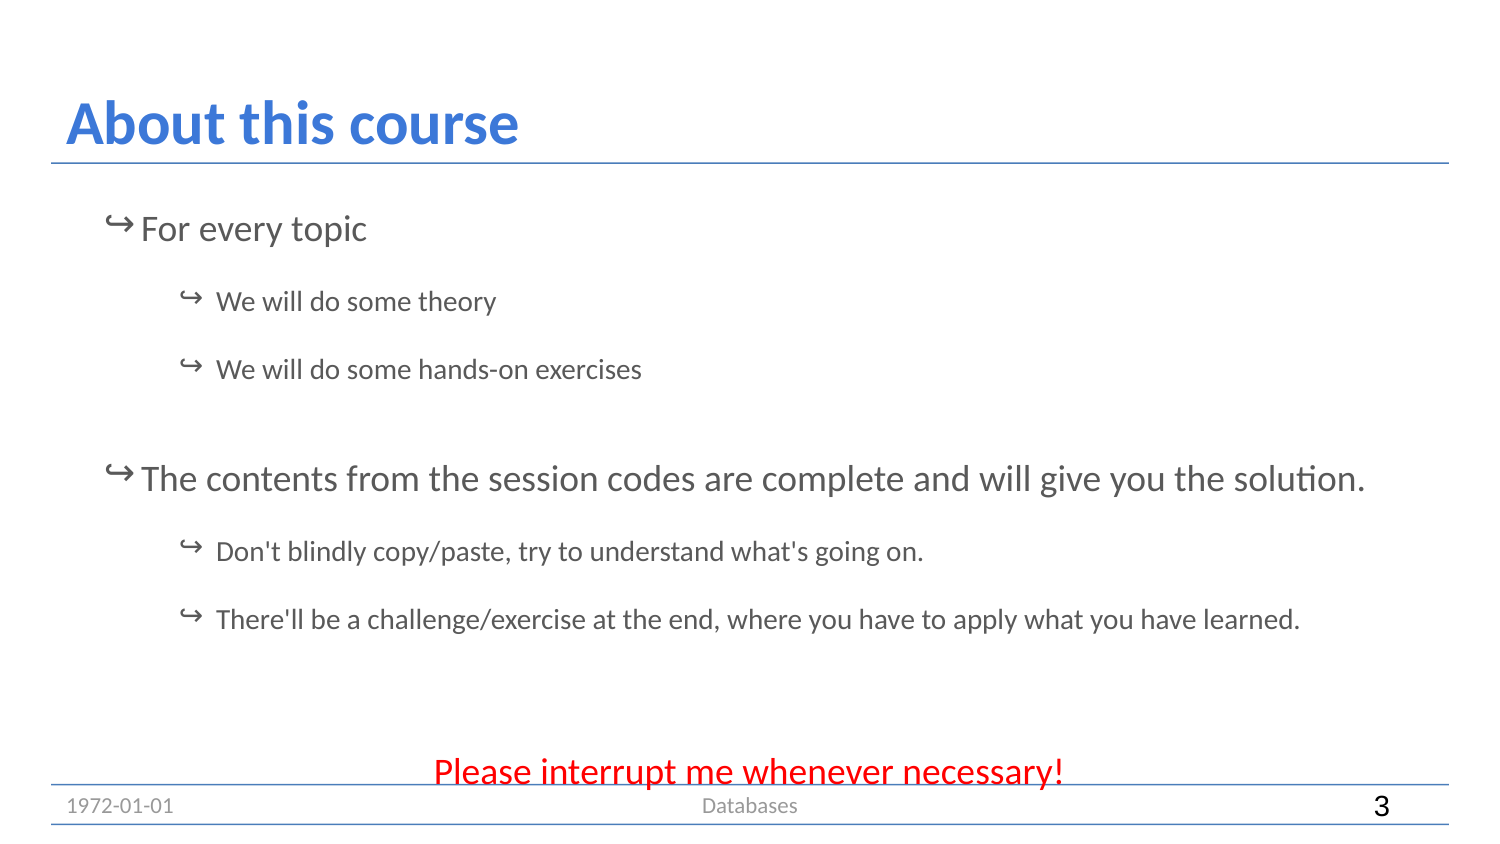

# About this course
For every topic
We will do some theory
We will do some hands-on exercises
The contents from the session codes are complete and will give you the solution.
Don't blindly copy/paste, try to understand what's going on.
There'll be a challenge/exercise at the end, where you have to apply what you have learned.
Please interrupt me whenever necessary!